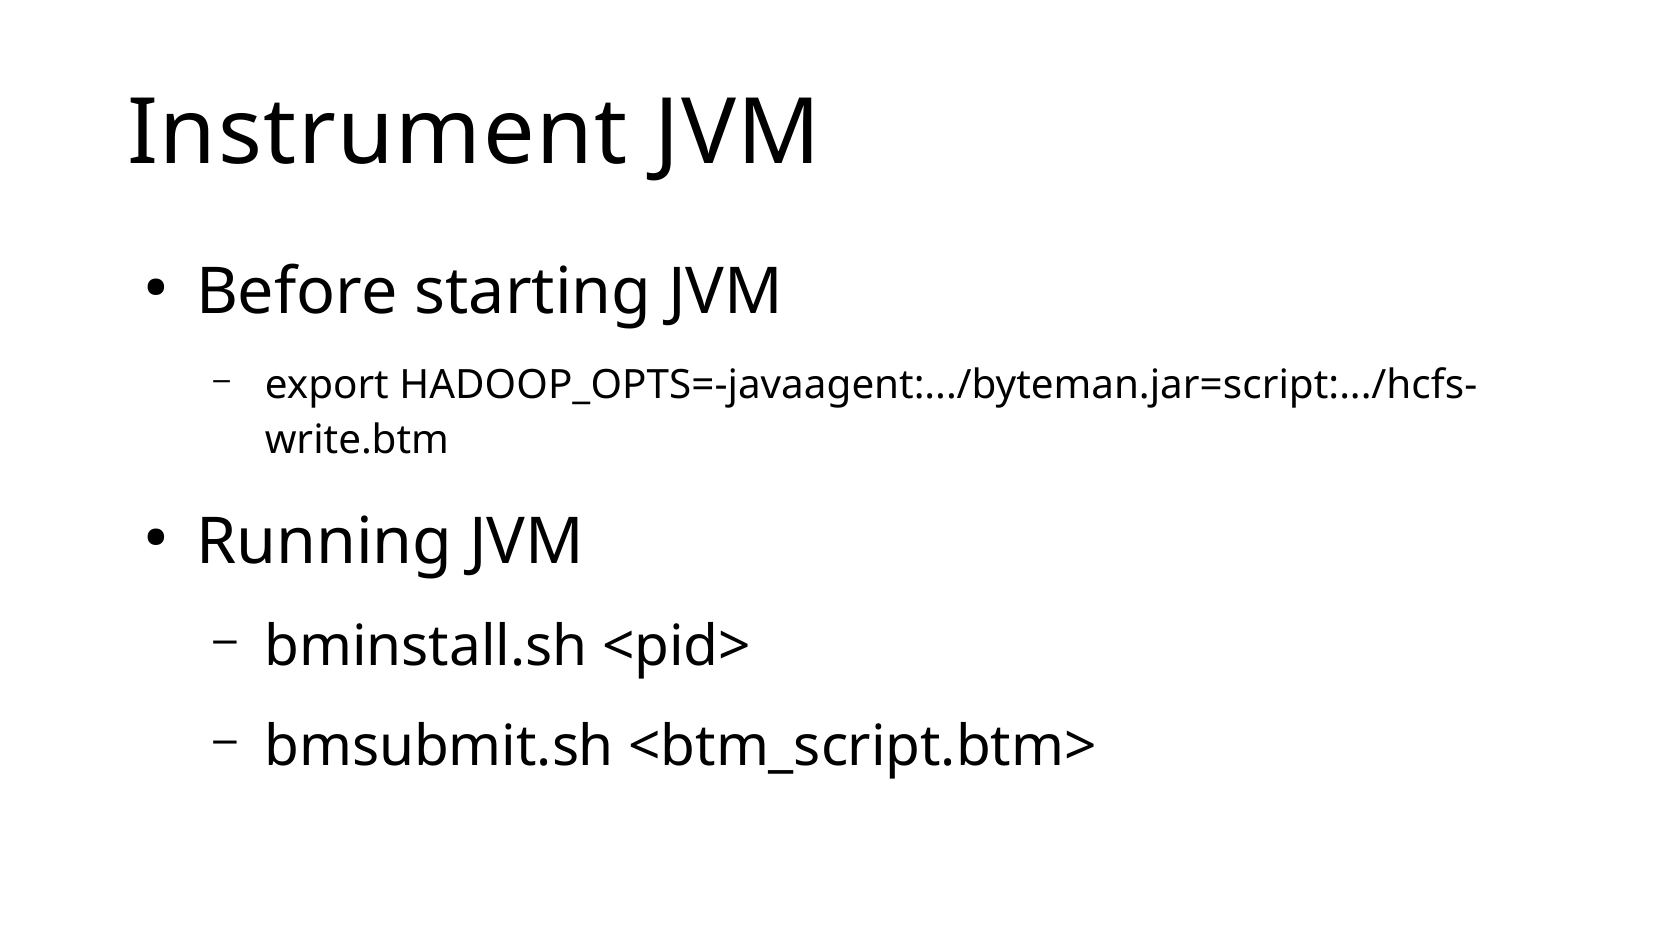

# Instrument JVM
Before starting JVM
export HADOOP_OPTS=-javaagent:.../byteman.jar=script:.../hcfs-write.btm
Running JVM
bminstall.sh <pid>
bmsubmit.sh <btm_script.btm>